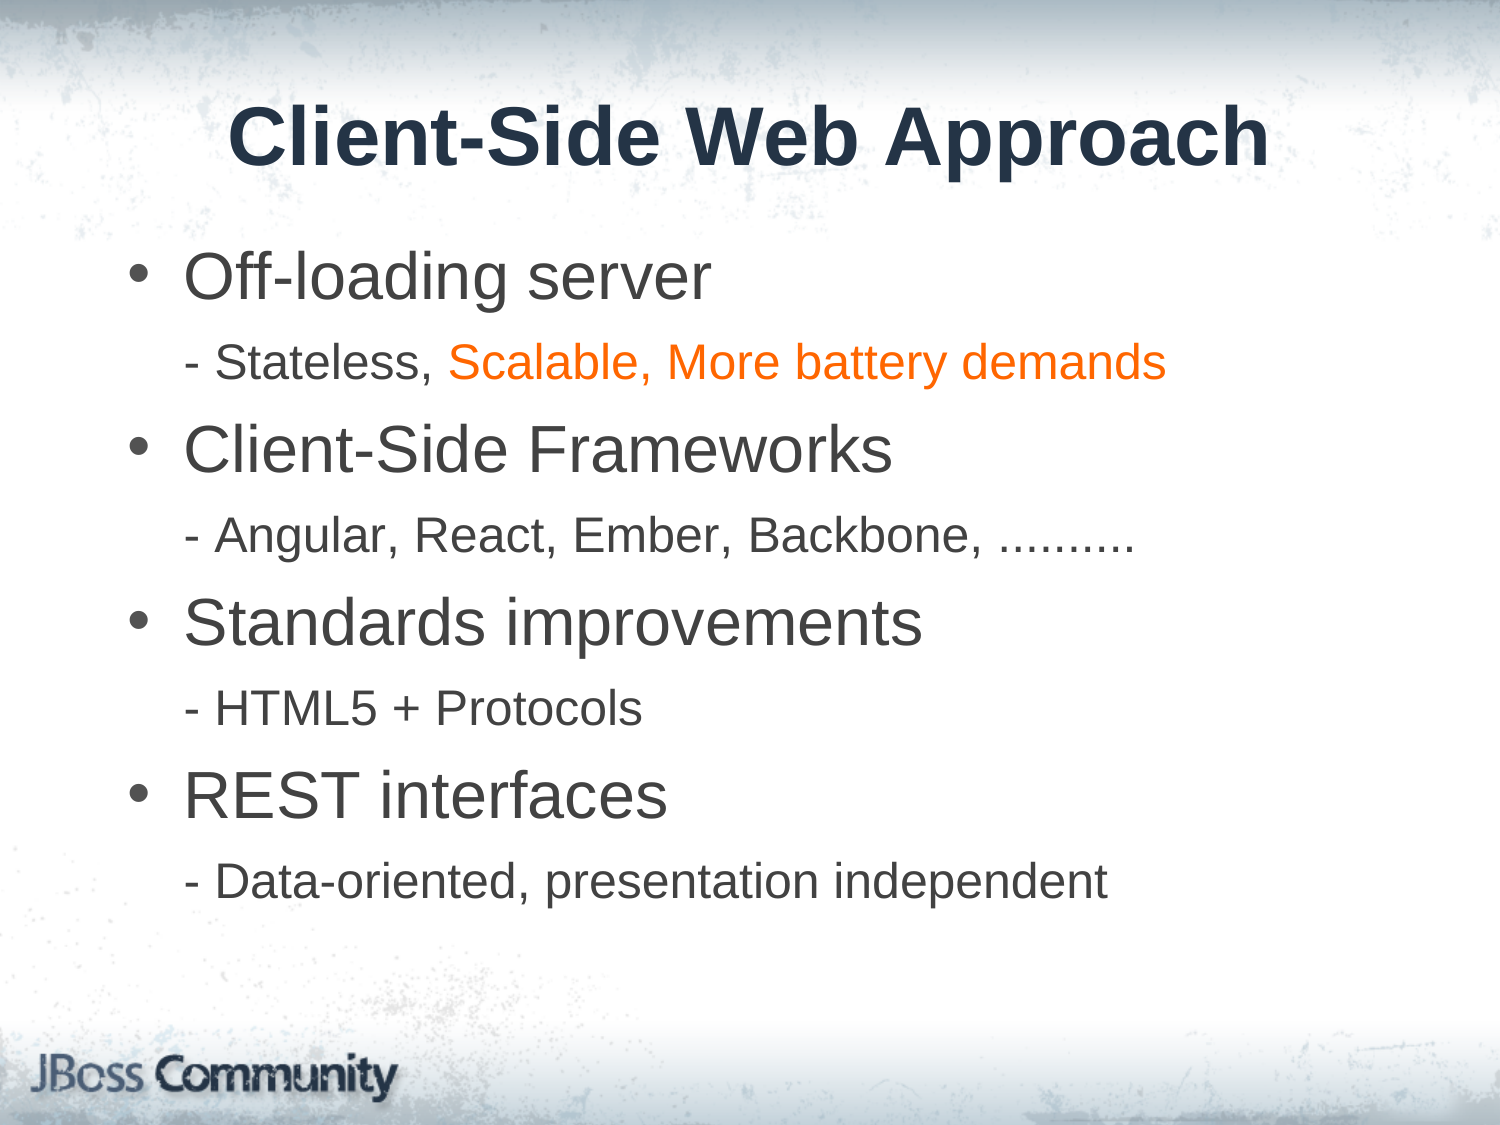

# Client-Side Web Approach
Off-loading server
- Stateless, Scalable, More battery demands
Client-Side Frameworks
- Angular, React, Ember, Backbone, ..........
Standards improvements
- HTML5 + Protocols
REST interfaces
- Data-oriented, presentation independent